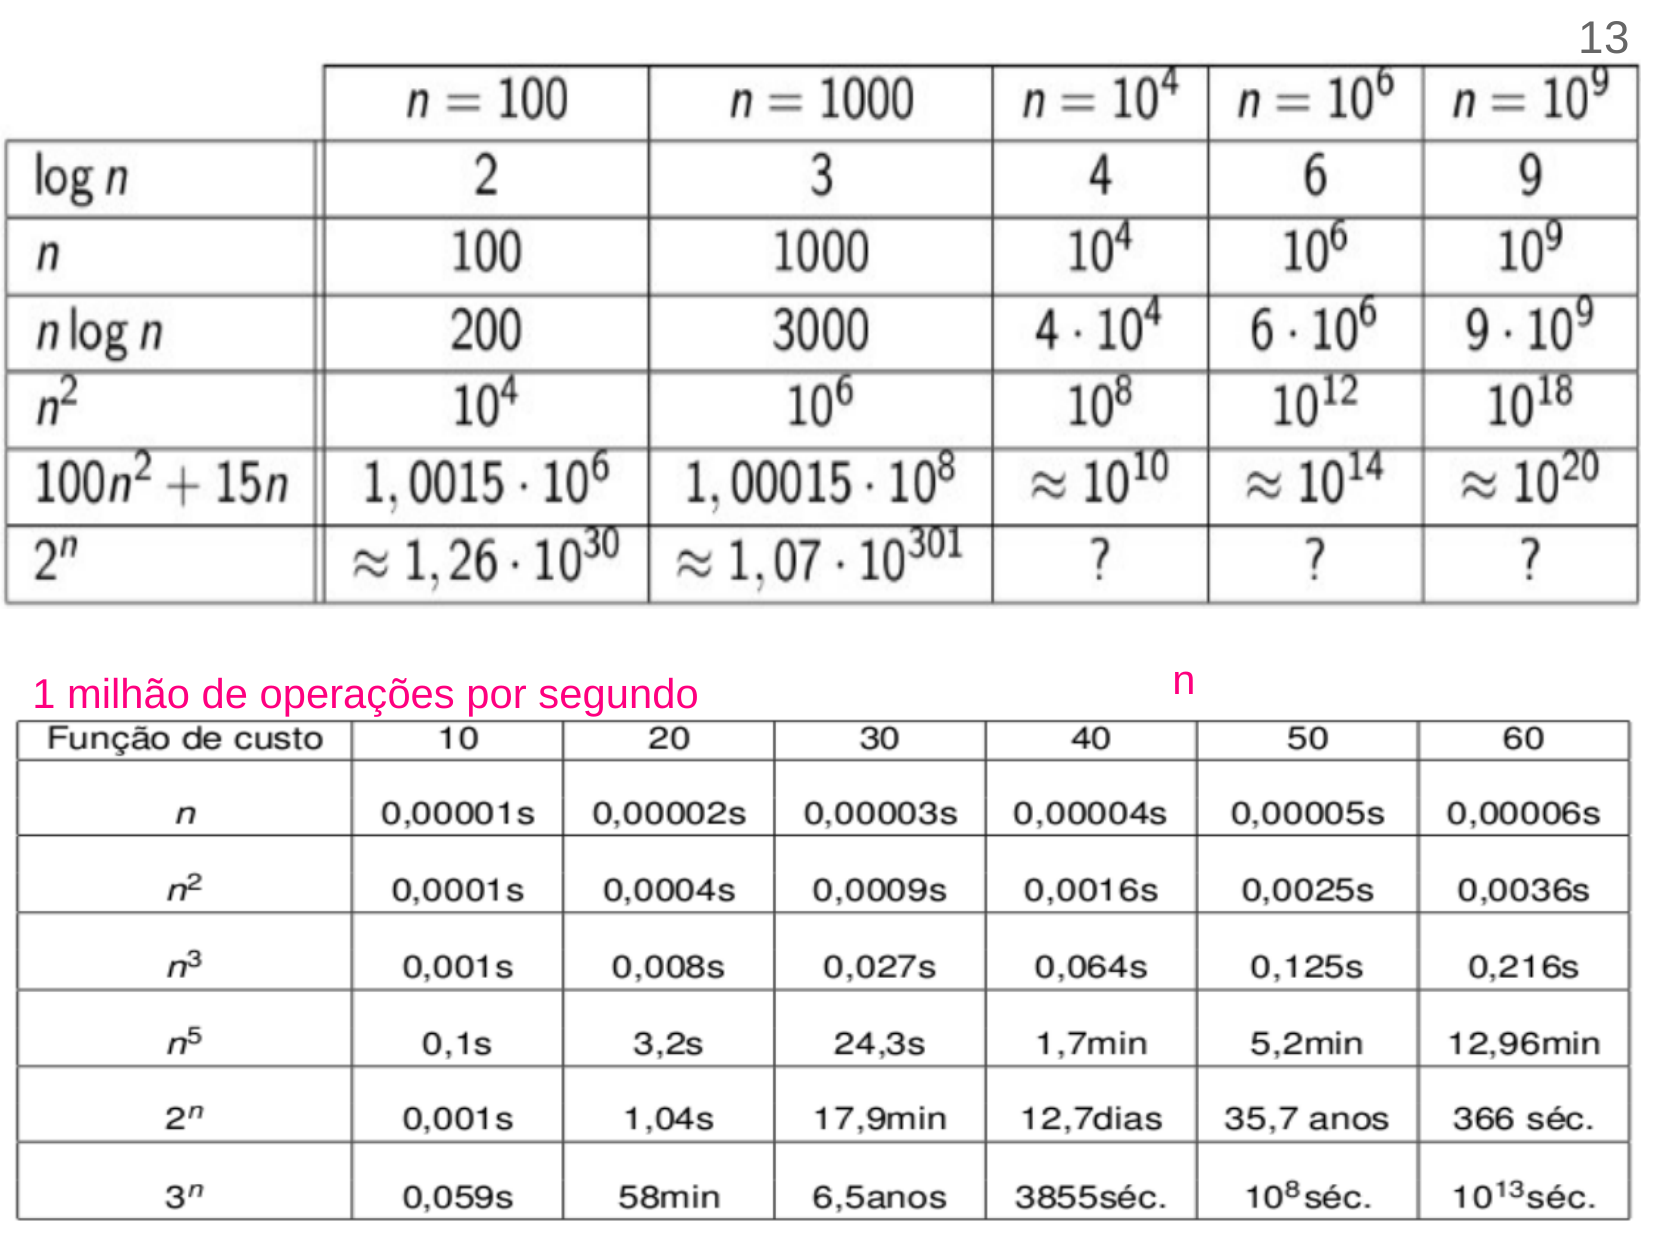

13
#
n
1 milhão de operações por segundo